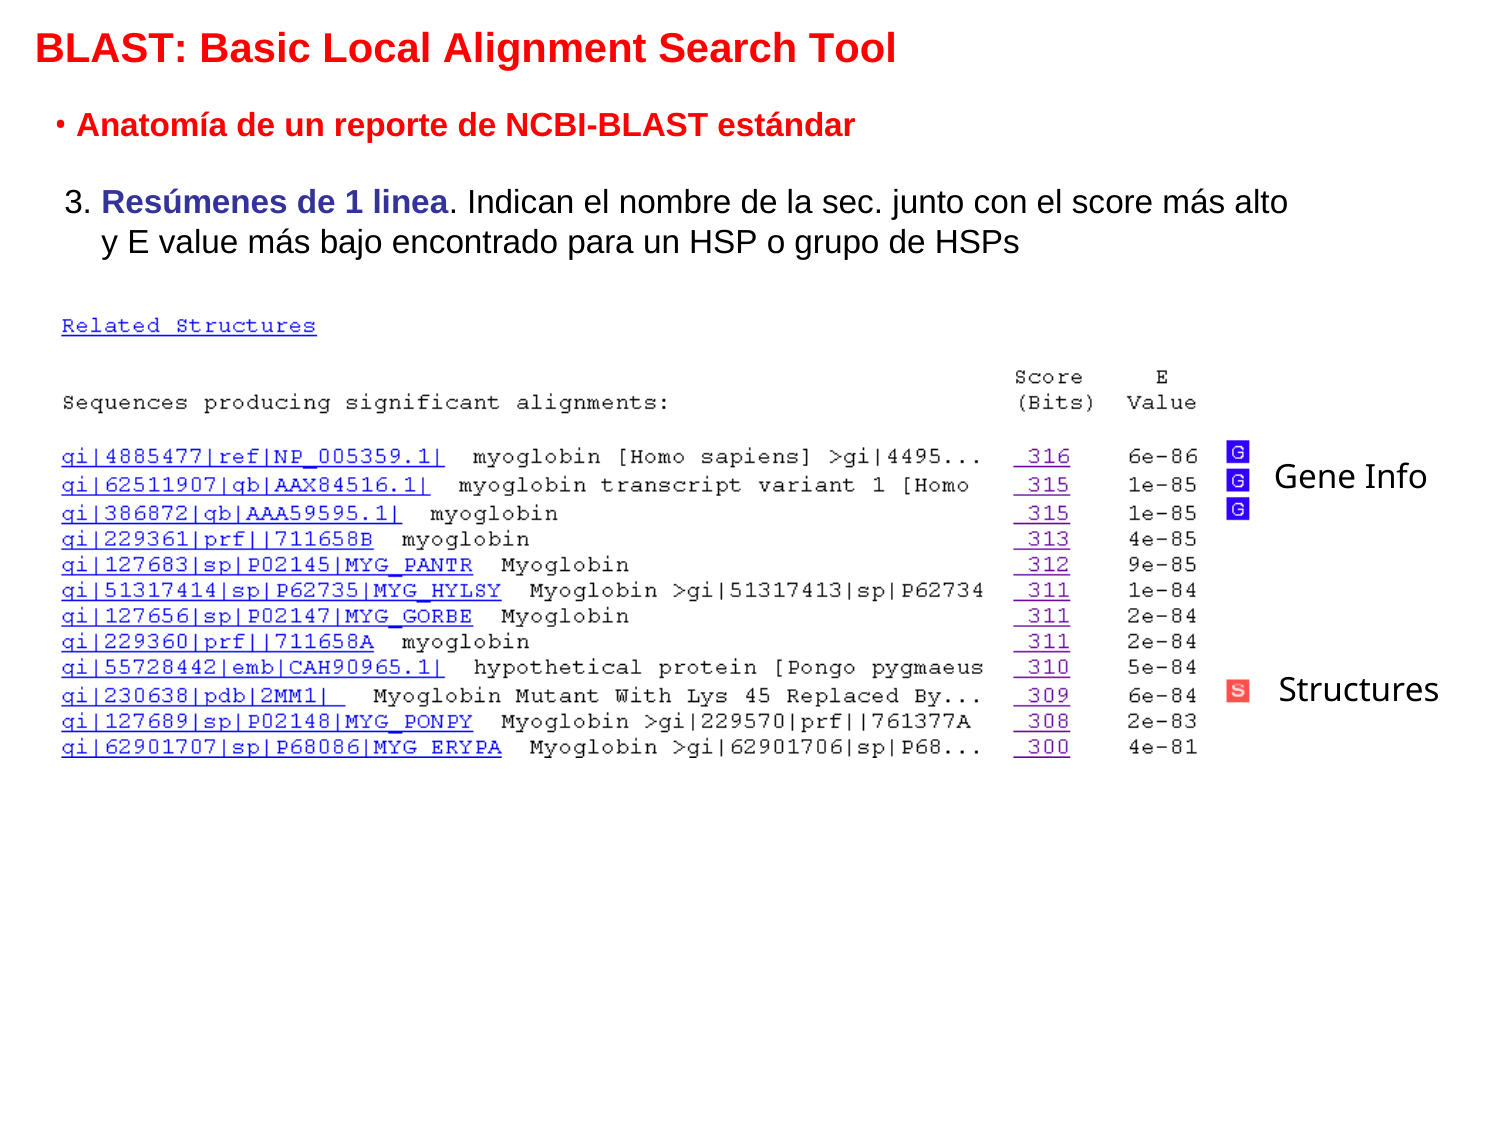

BLAST: Basic Local Alignment Search Tool
 Anatomía de un reporte de NCBI-BLAST estándar
3. Resúmenes de 1 linea. Indican el nombre de la sec. junto con el score más alto
 y E value más bajo encontrado para un HSP o grupo de HSPs
Gene Info
Structures